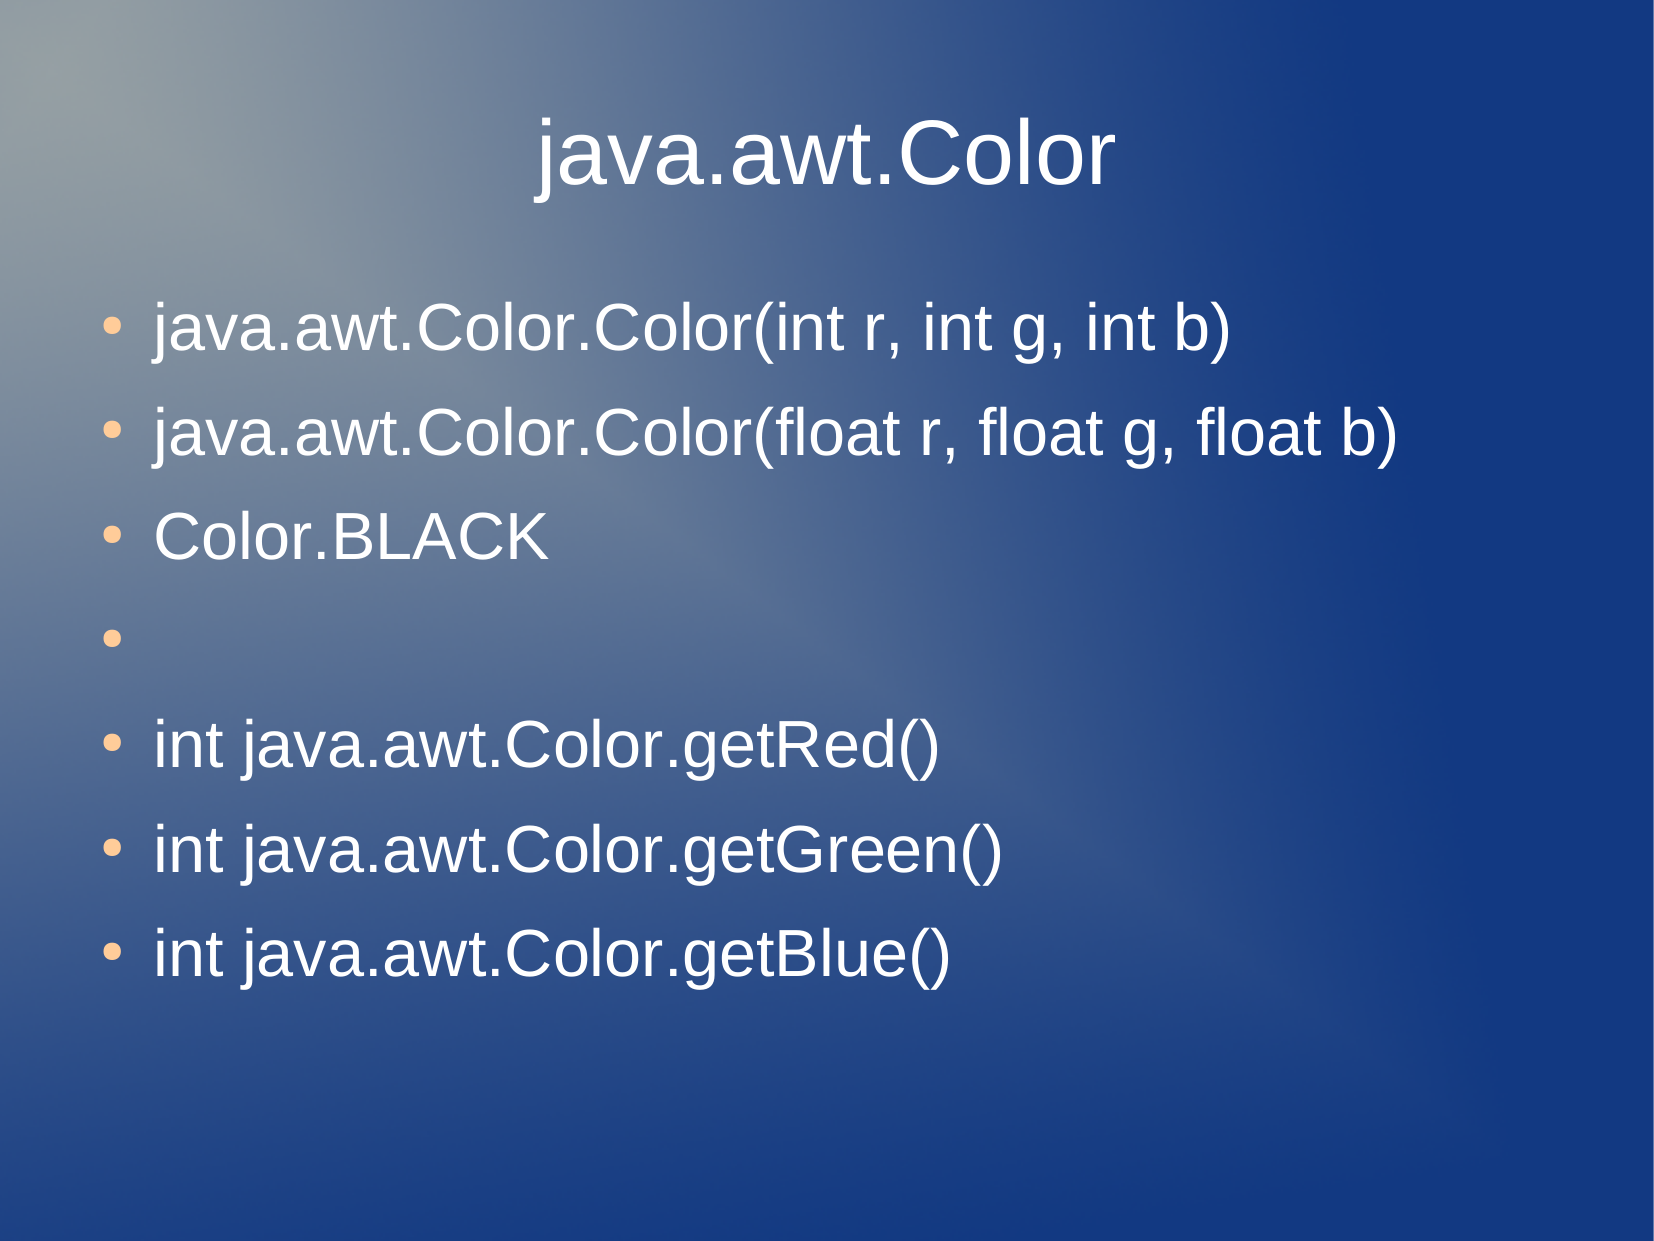

# java.awt.Color
java.awt.Color.Color(int r, int g, int b)
java.awt.Color.Color(float r, float g, float b)
Color.BLACK
int java.awt.Color.getRed()
int java.awt.Color.getGreen()
int java.awt.Color.getBlue()